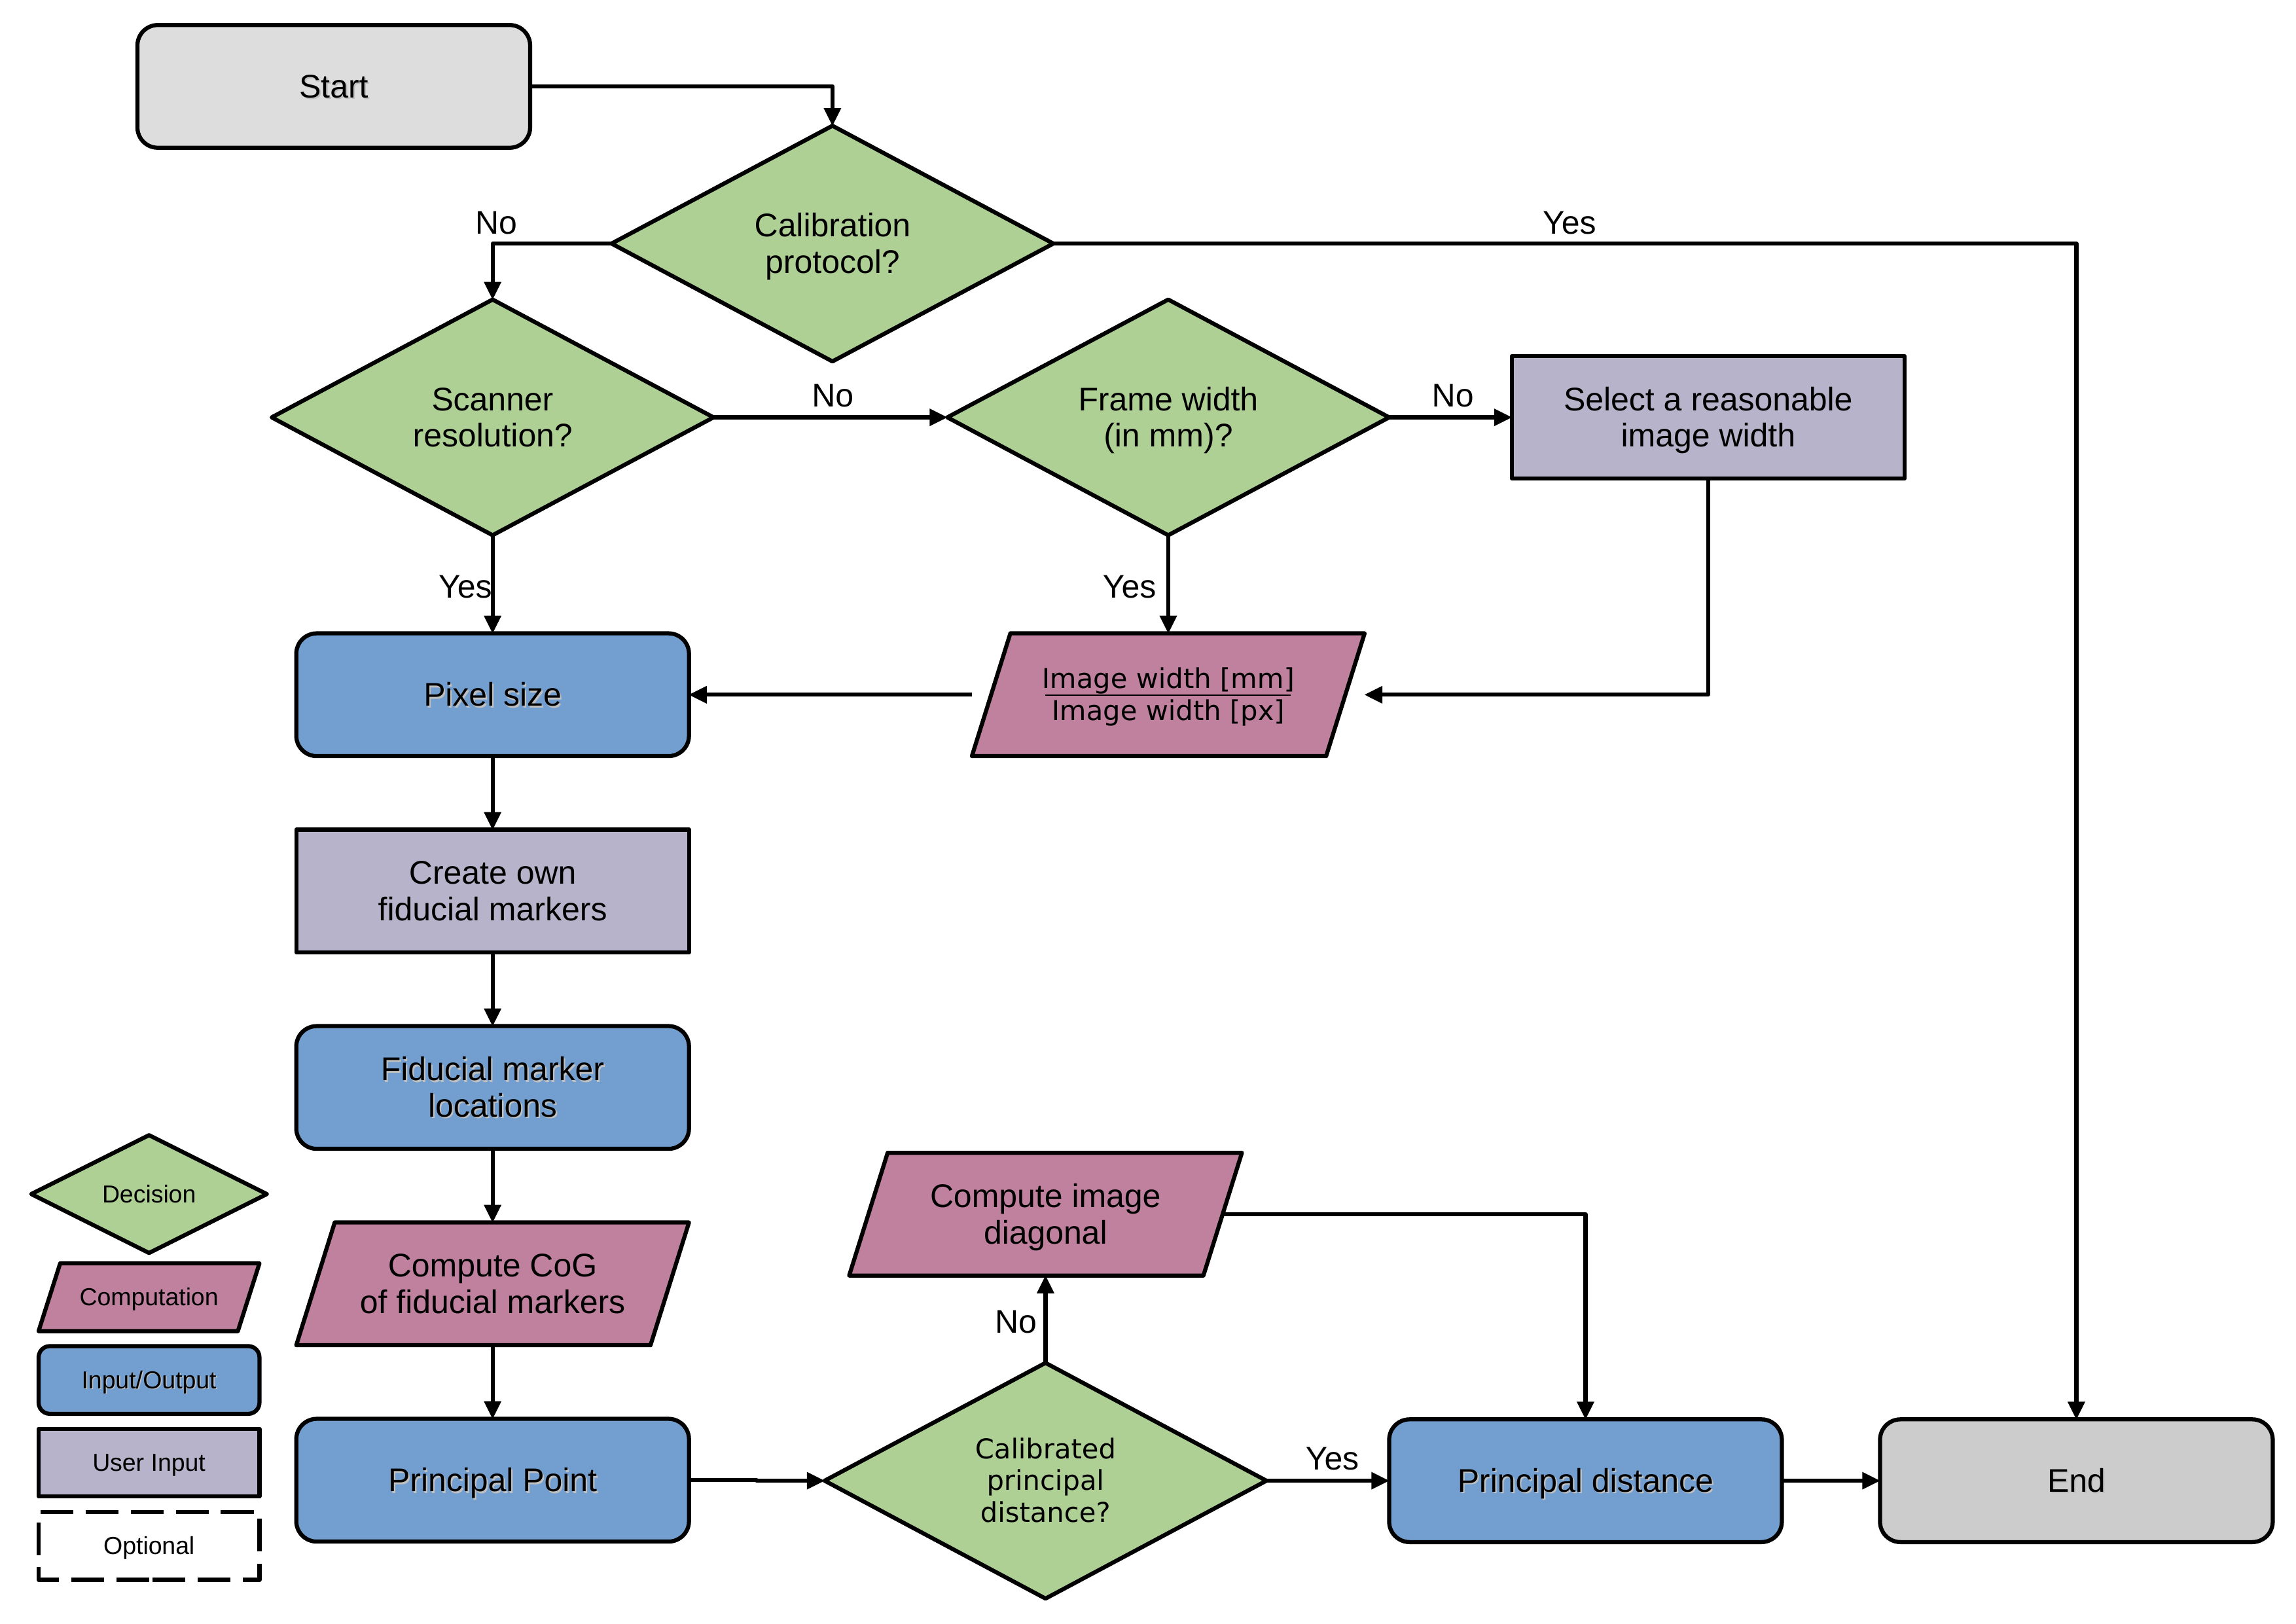

Start
Calibration
protocol?
No
Yes
Scanner resolution?
Frame width (in mm)?
Select a reasonable
image width
No
No
Yes
Yes
Pixel size
Image width [mm]
Image width [px]
Create own
fiducial markers
Fiducial marker
locations
Decision
Computation
Input/Output
User Input
Optional
Compute image diagonal
Compute CoG
of fiducial markers
No
Calibrated principal distance?
Principal Point
Principal distance
End
Yes